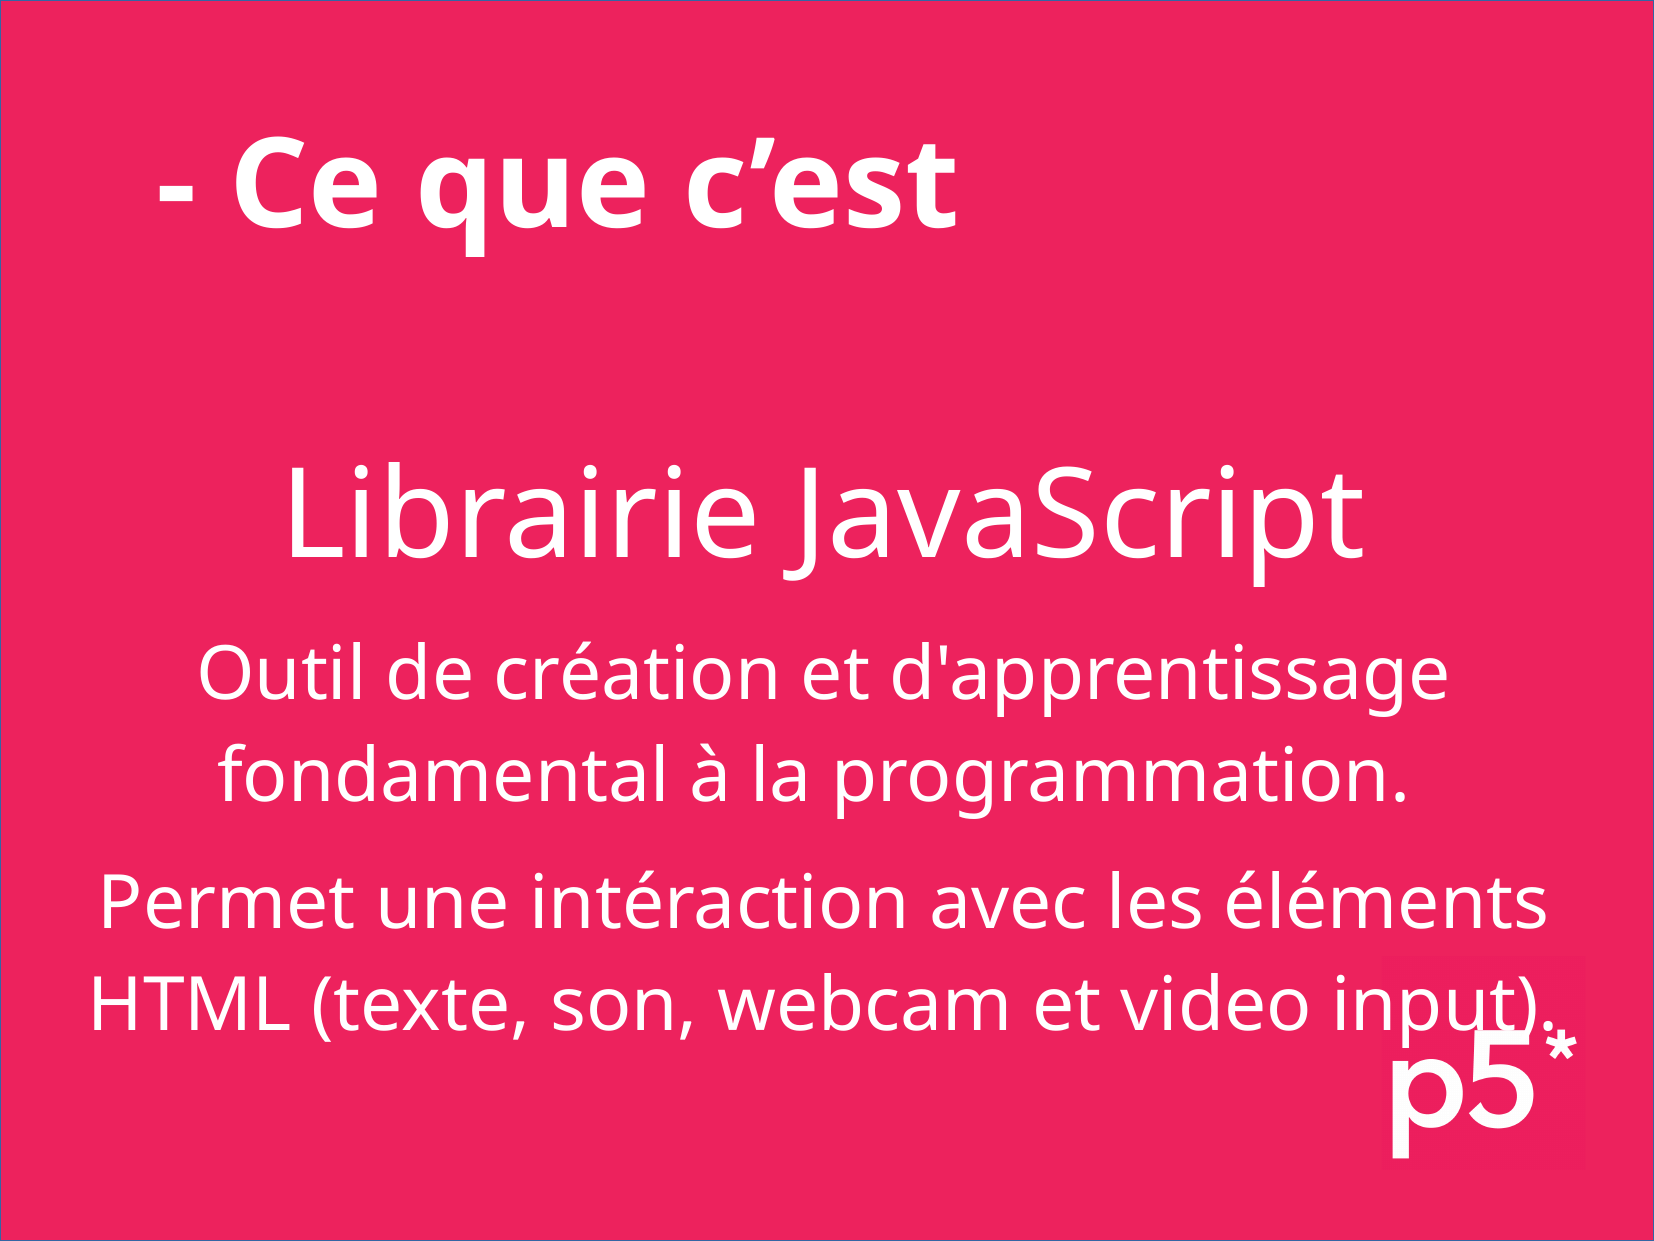

#
- Ce que c’est
Librairie JavaScript
Outil de création et d'apprentissage fondamental à la programmation.
Permet une intéraction avec les éléments HTML (texte, son, webcam et video input).